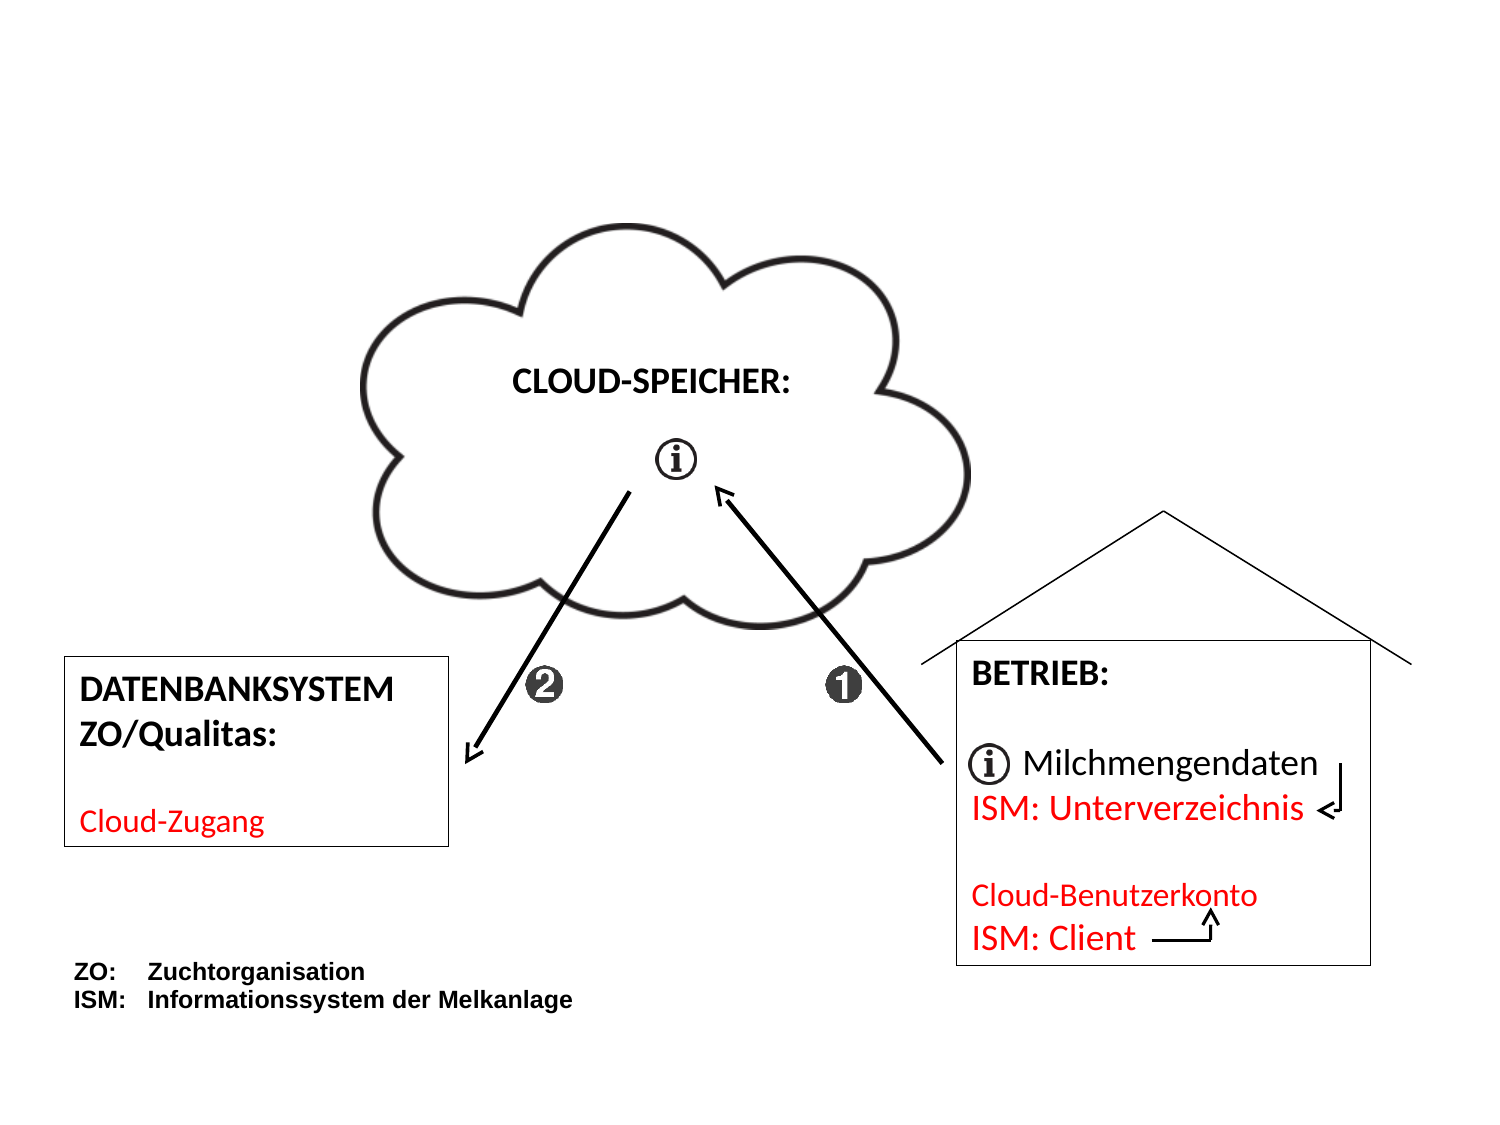

CLOUD-SPEICHER:
BETRIEB:
 Milchmengendaten
ISM: Unterverzeichnis
Cloud-Benutzerkonto
ISM: Client
DATENBANKSYSTEM ZO/Qualitas:
Cloud-Zugang
ZO:	Zuchtorganisation
ISM:	Informationssystem der Melkanlage